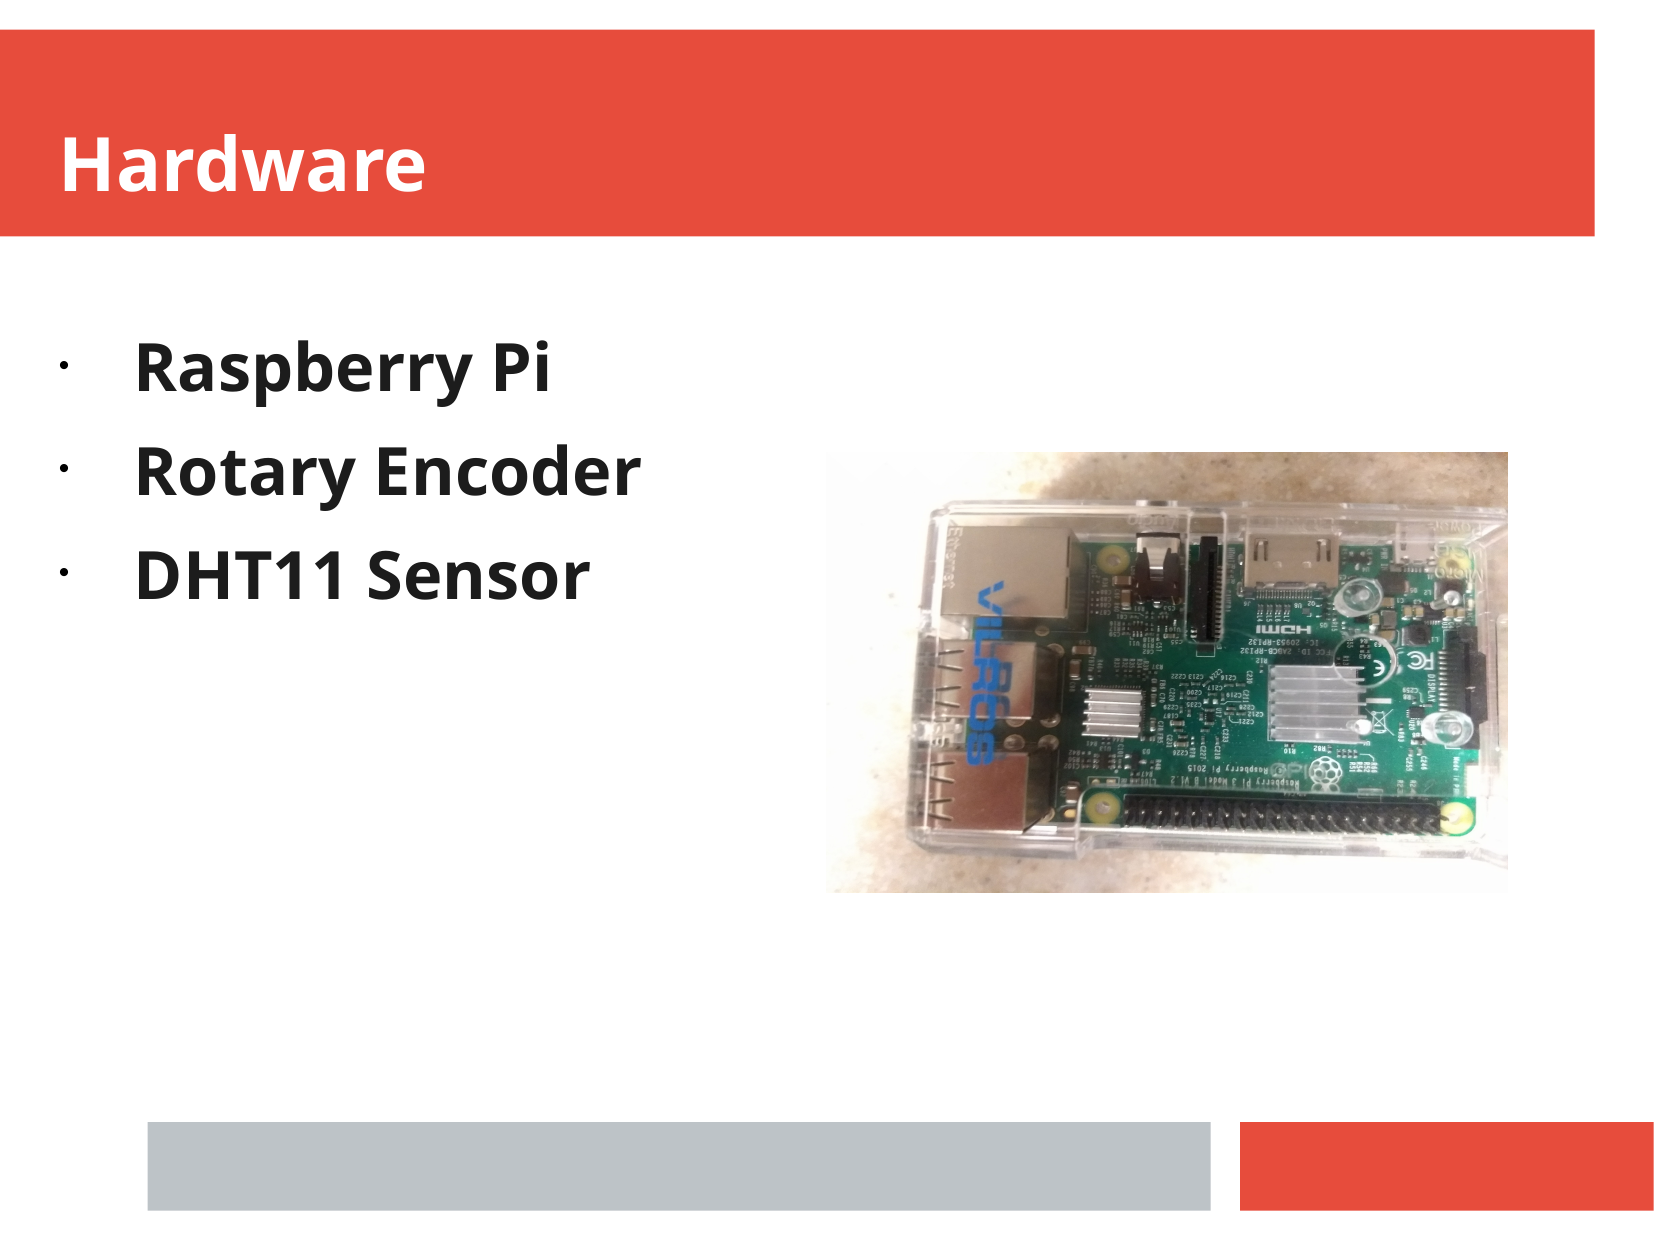

# Hardware
Raspberry Pi
Rotary Encoder
DHT11 Sensor